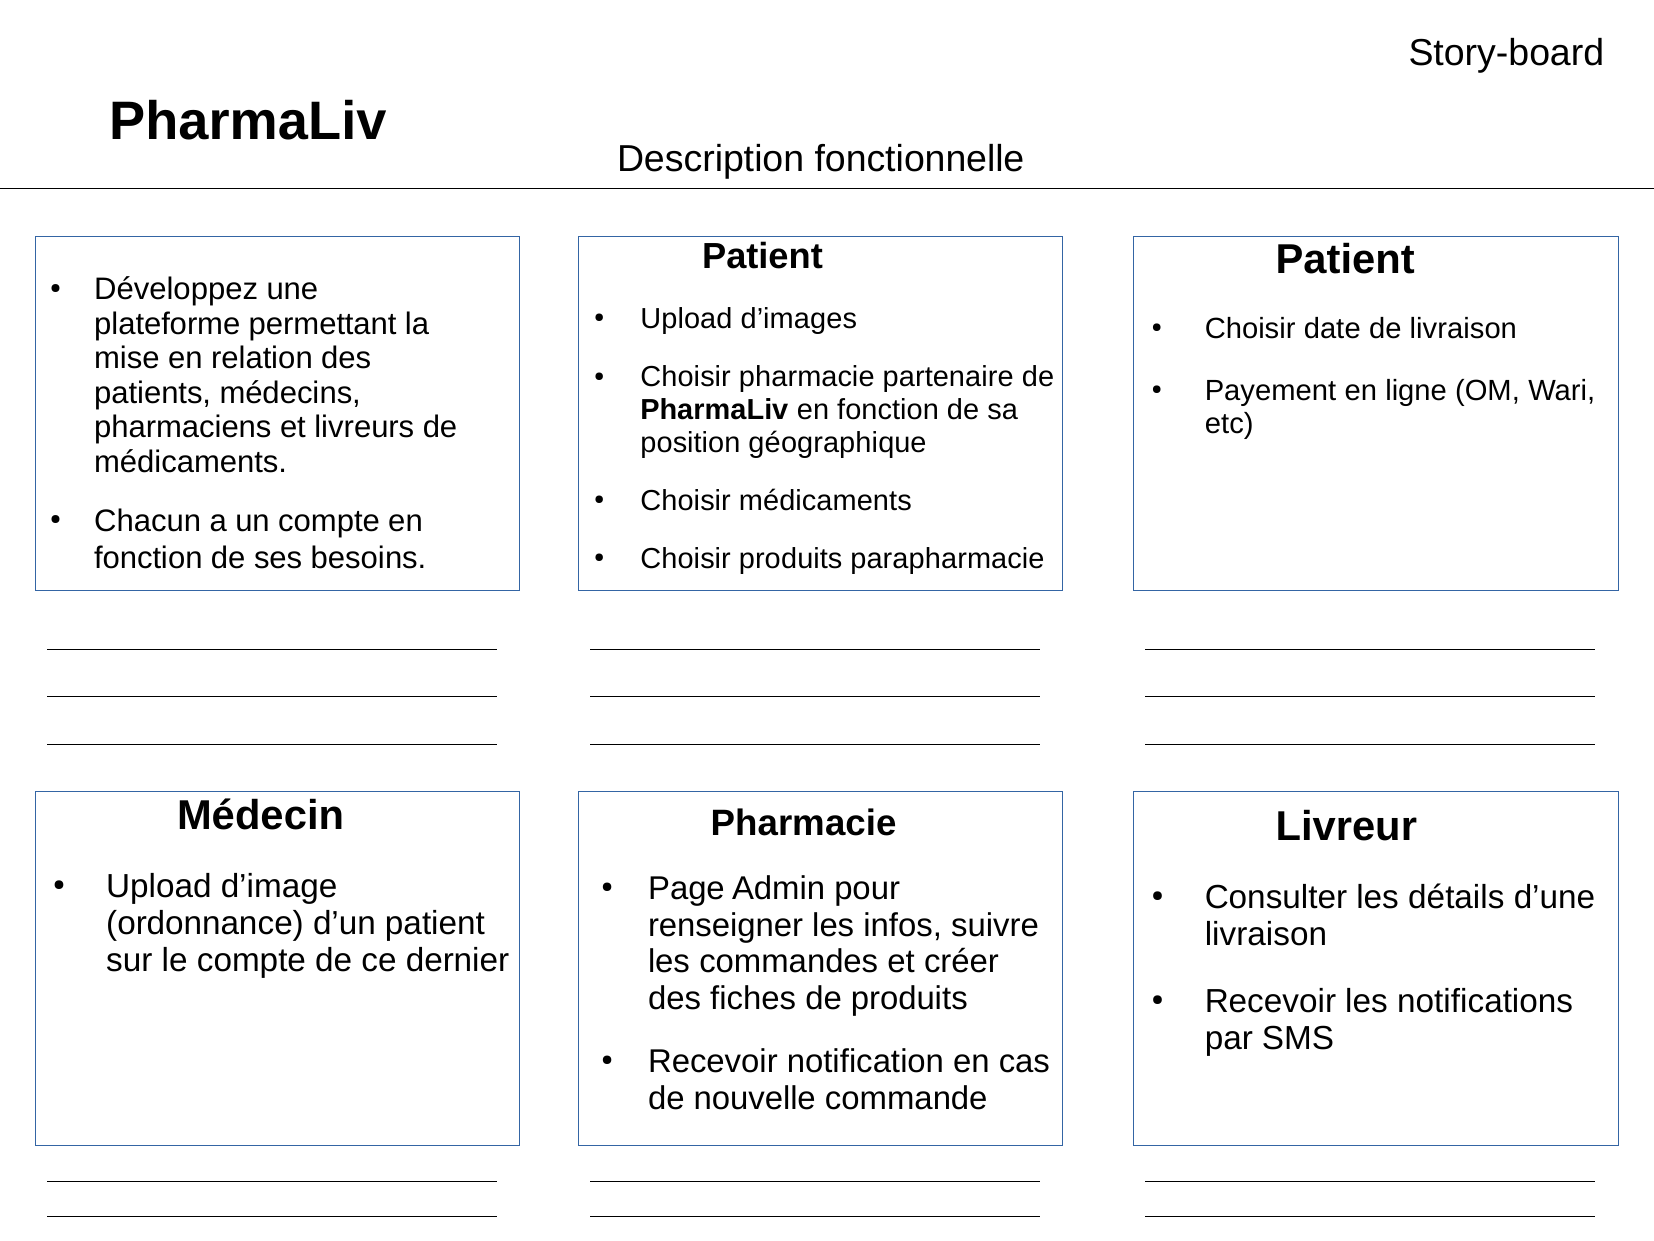

Story-board
PharmaLiv
Description fonctionnelle
Patient
Choisir date de livraison
Payement en ligne (OM, Wari, etc)
Patient
Upload d’images
Choisir pharmacie partenaire de PharmaLiv en fonction de sa position géographique
Choisir médicaments
Choisir produits parapharmacie
# Développez une plateforme permettant la mise en relation des patients, médecins, pharmaciens et livreurs de médicaments.
Chacun a un compte en fonction de ses besoins.
Médecin
Upload d’image (ordonnance) d’un patient sur le compte de ce dernier
Pharmacie
Page Admin pour renseigner les infos, suivre les commandes et créer des fiches de produits
Recevoir notification en cas de nouvelle commande
Livreur
Consulter les détails d’une livraison
Recevoir les notifications par SMS